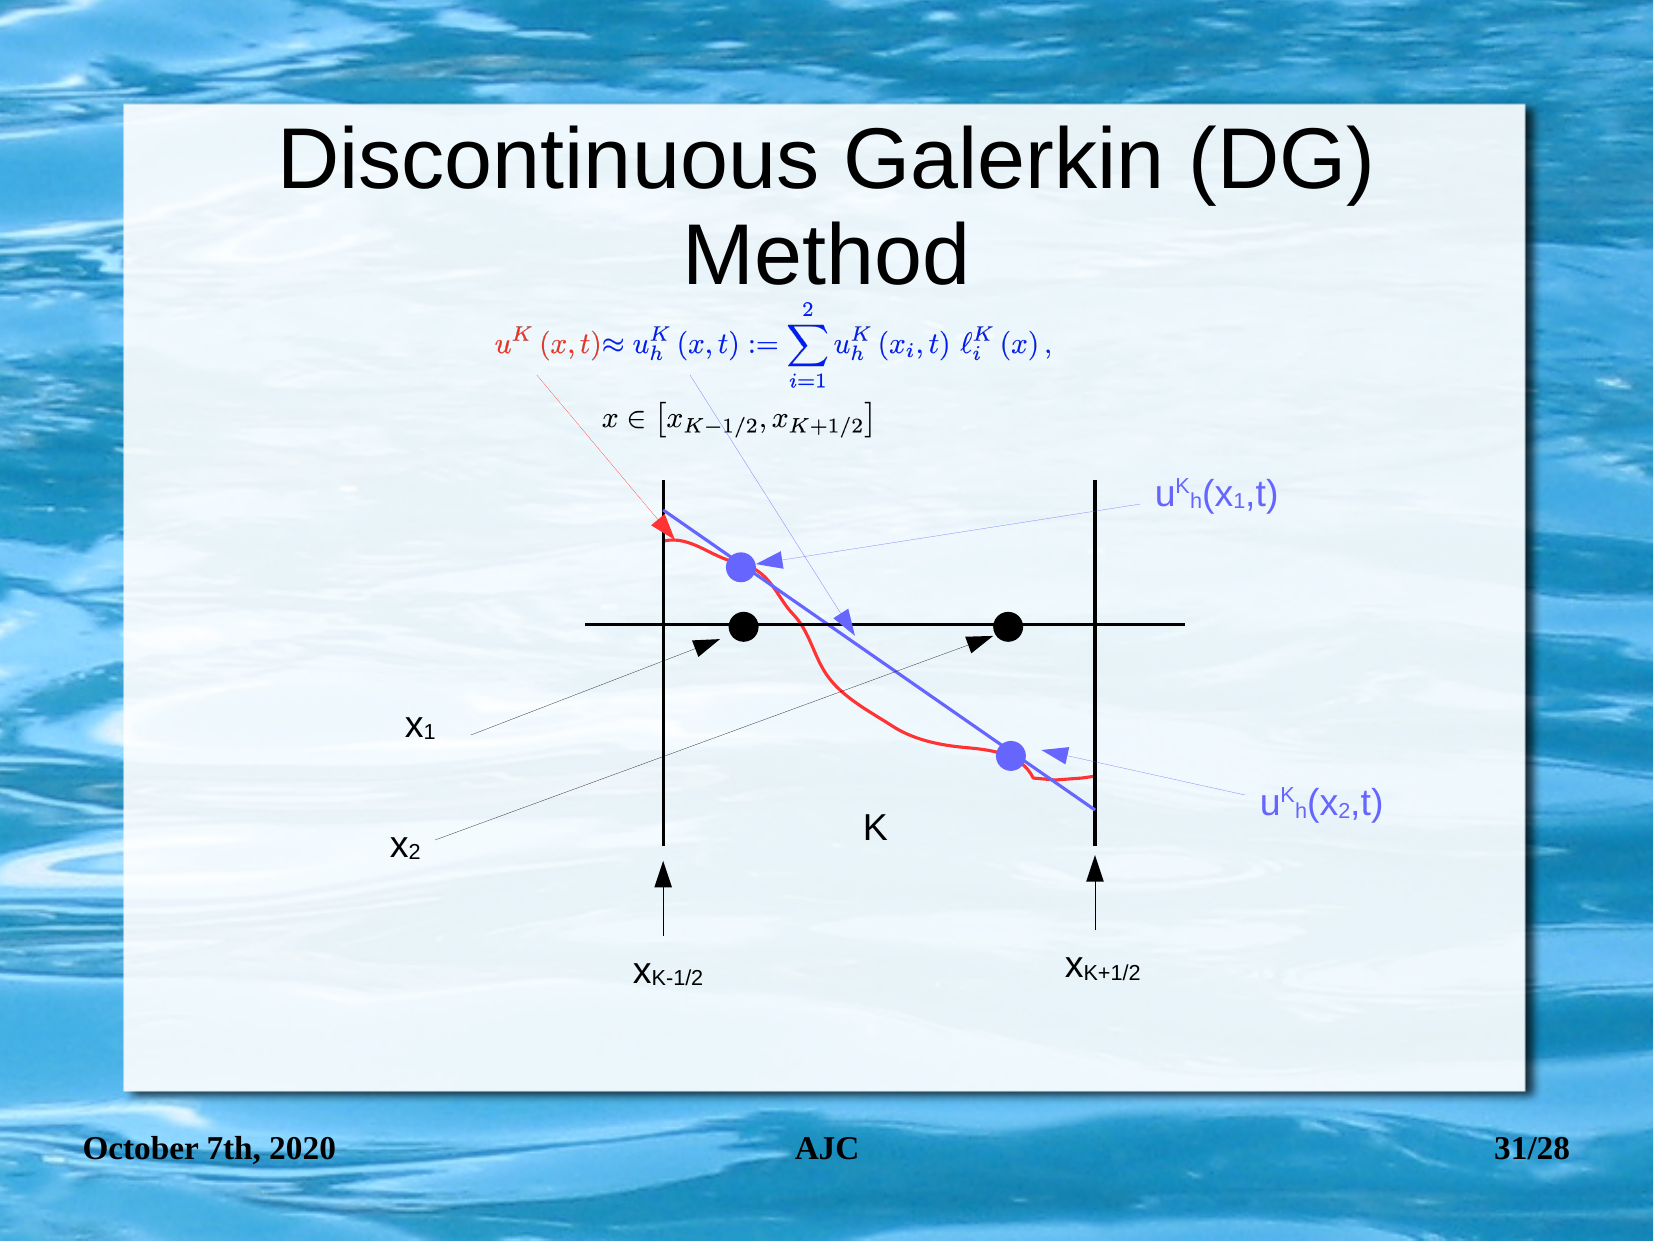

# Discontinuous Galerkin (DG) Method
uKh(x1,t)
x1
uKh(x2,t)
K
x2
xK+1/2
xK-1/2
October 7th, 2020
AJC
31